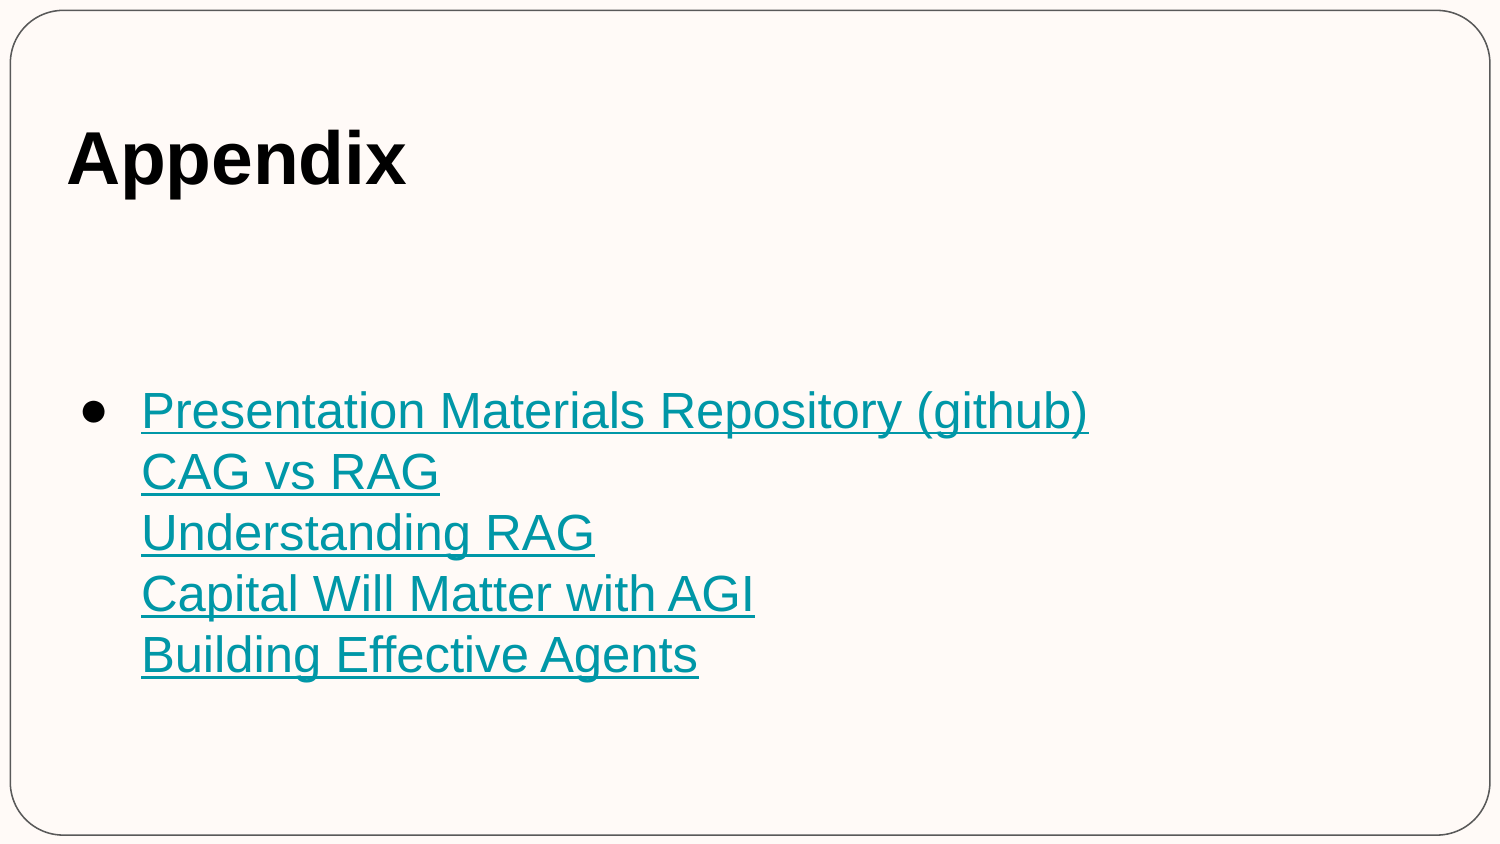

# Appendix
Presentation Materials Repository (github)
CAG vs RAG
Understanding RAG
Capital Will Matter with AGI
Building Effective Agents